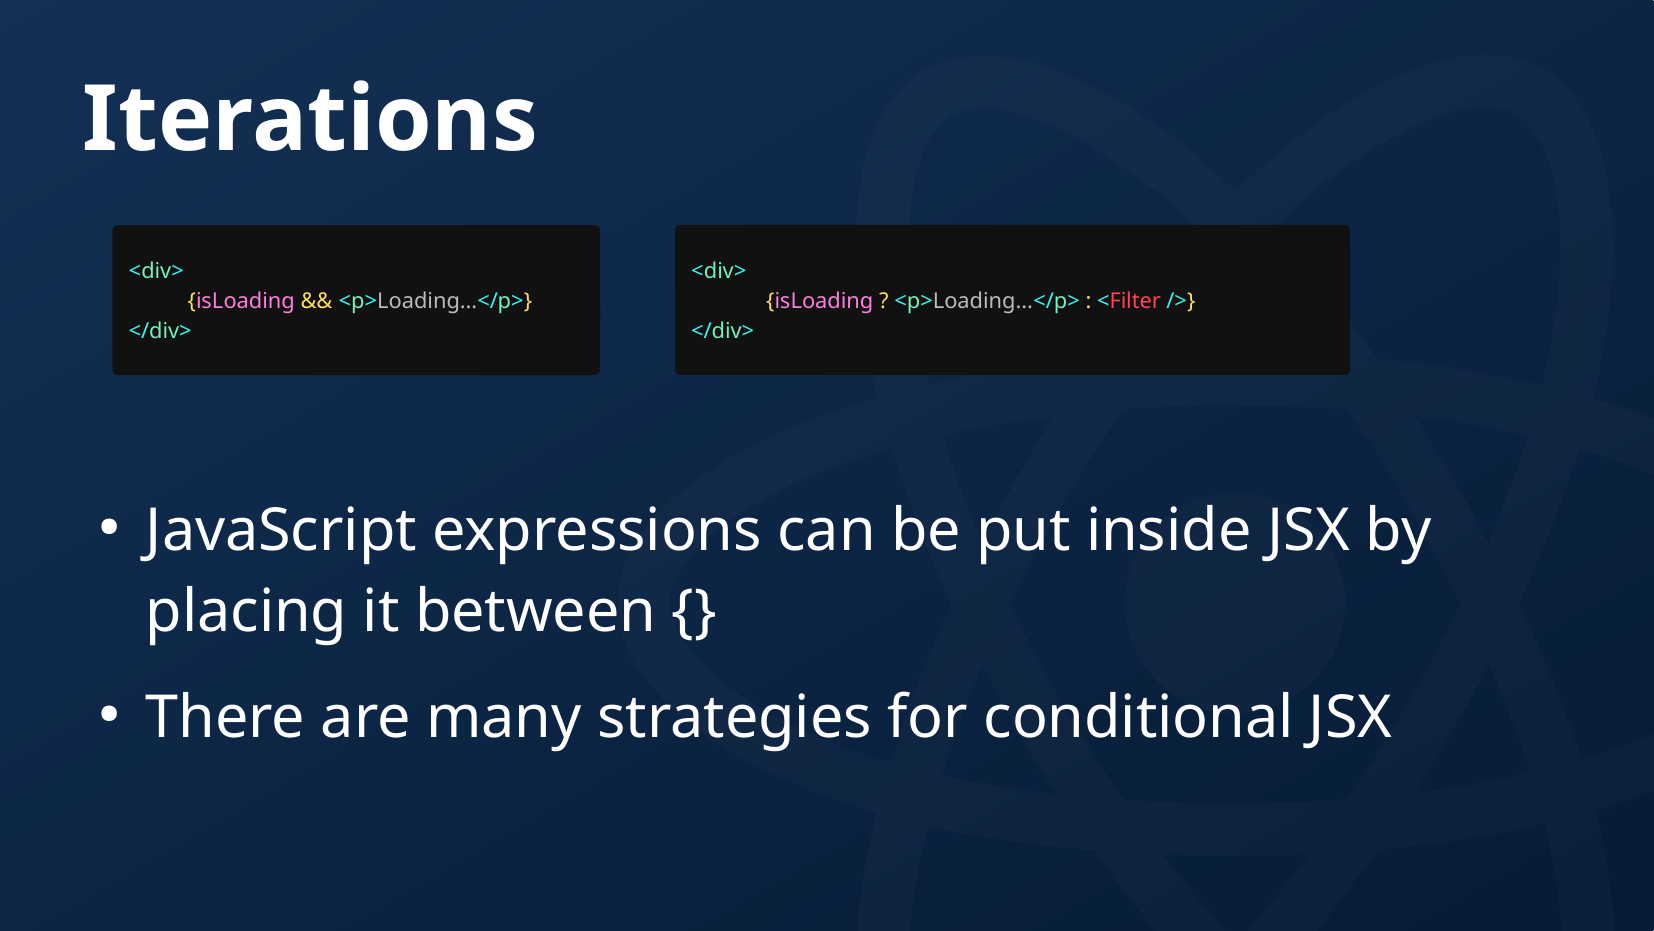

# Iterations
<div>
	{isLoading ? <p>Loading...</p> : <Filter />}
</div>
<div>
{isLoading && <p>Loading...</p>}
</div>
JavaScript expressions can be put inside JSX by placing it between {}
There are many strategies for conditional JSX